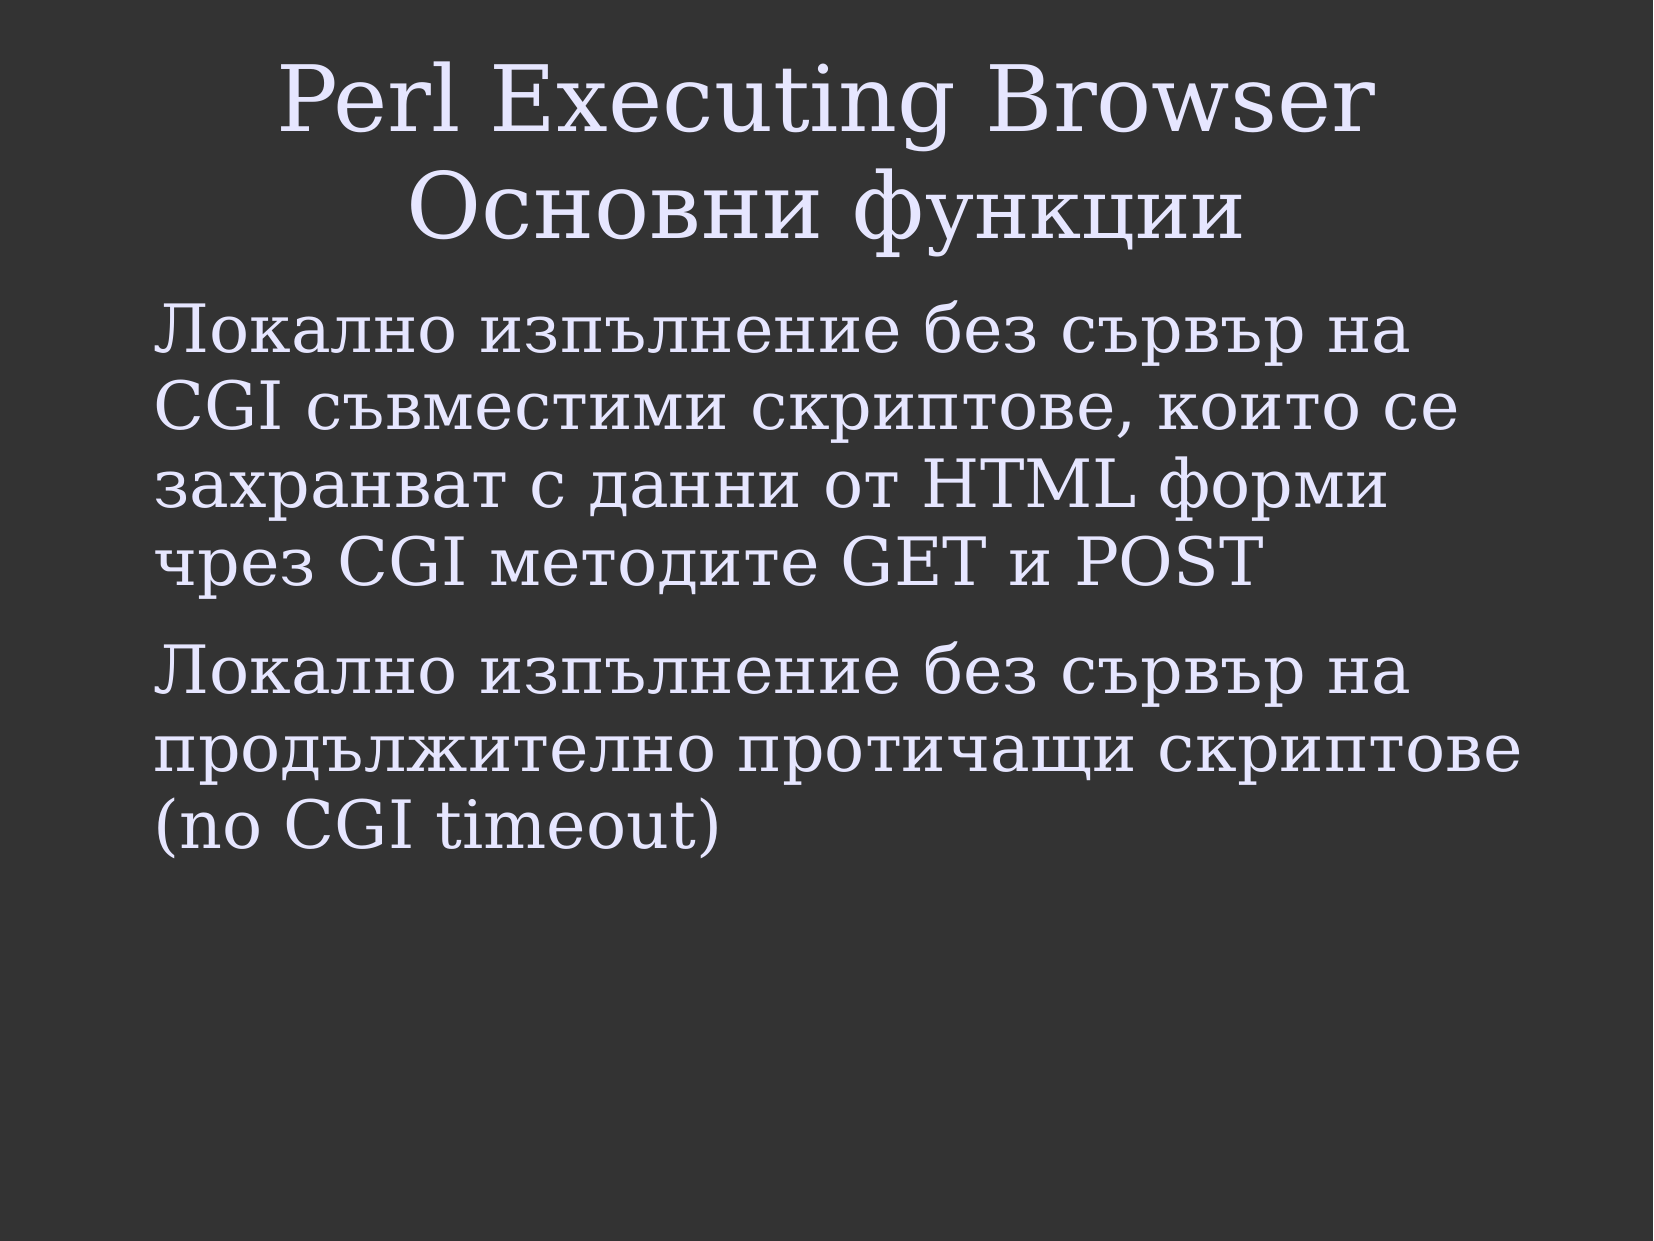

# Perl Executing Browser Основни функции
Локално изпълнение без сървър на
CGI съвместими скриптове, които се захранват с данни от HTML форми чрез CGI методите GET и POST
Локално изпълнение без сървър на
продължително протичащи скриптове
(no CGI timeout)